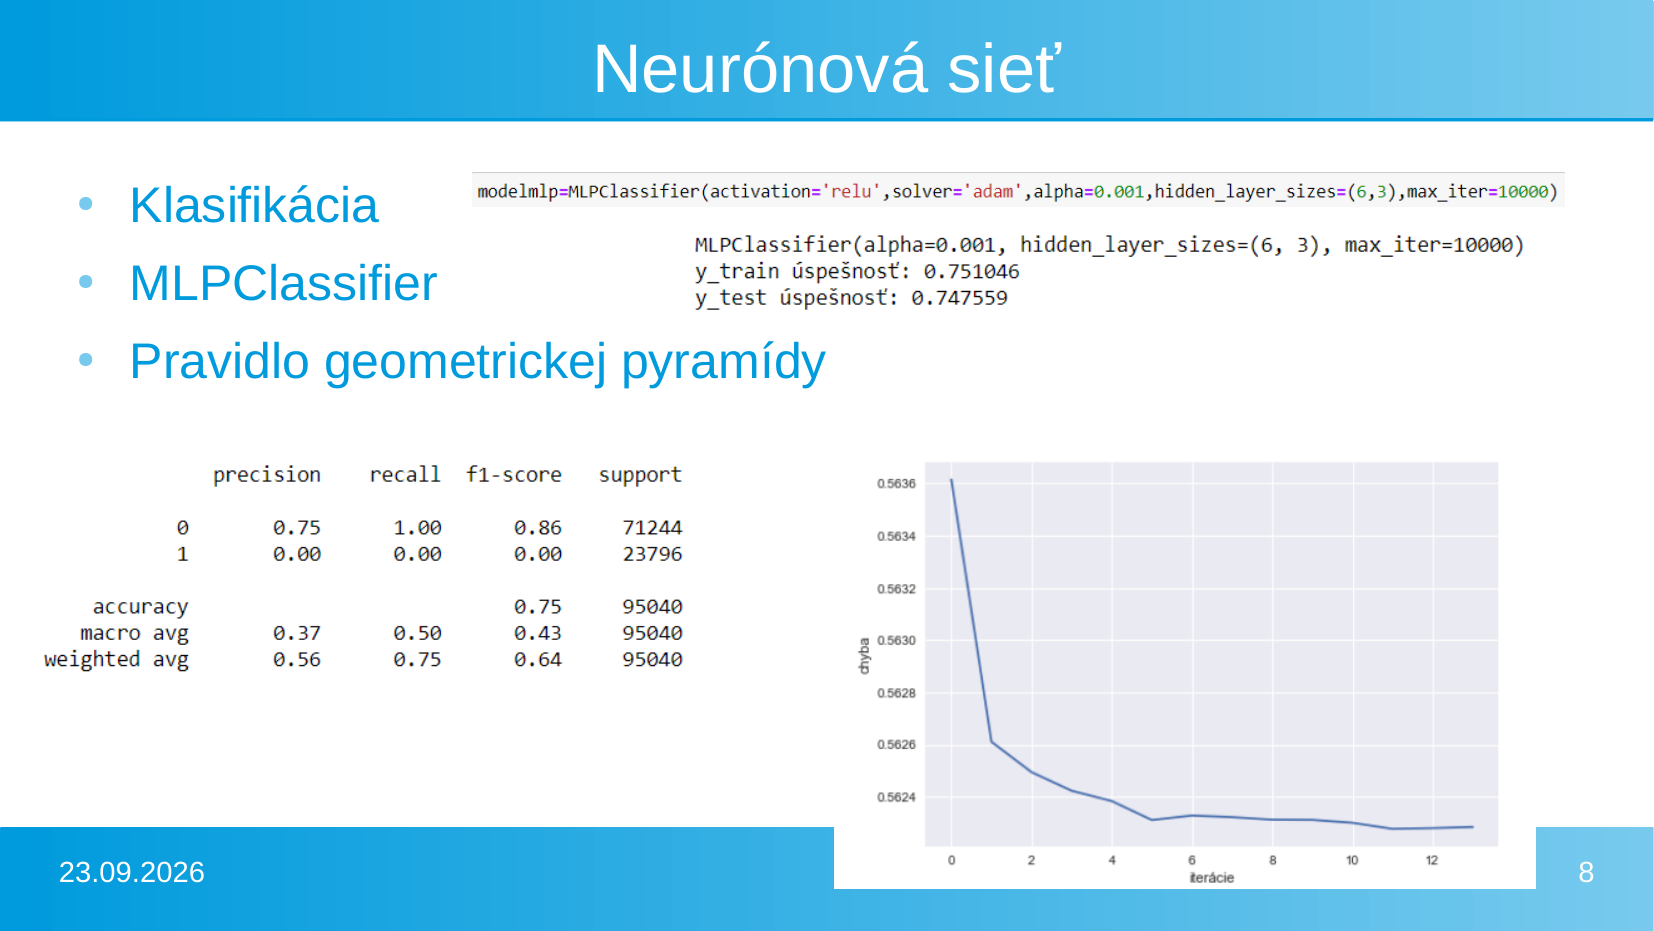

# Neurónová sieť
Klasifikácia
MLPClassifier
Pravidlo geometrickej pyramídy
8